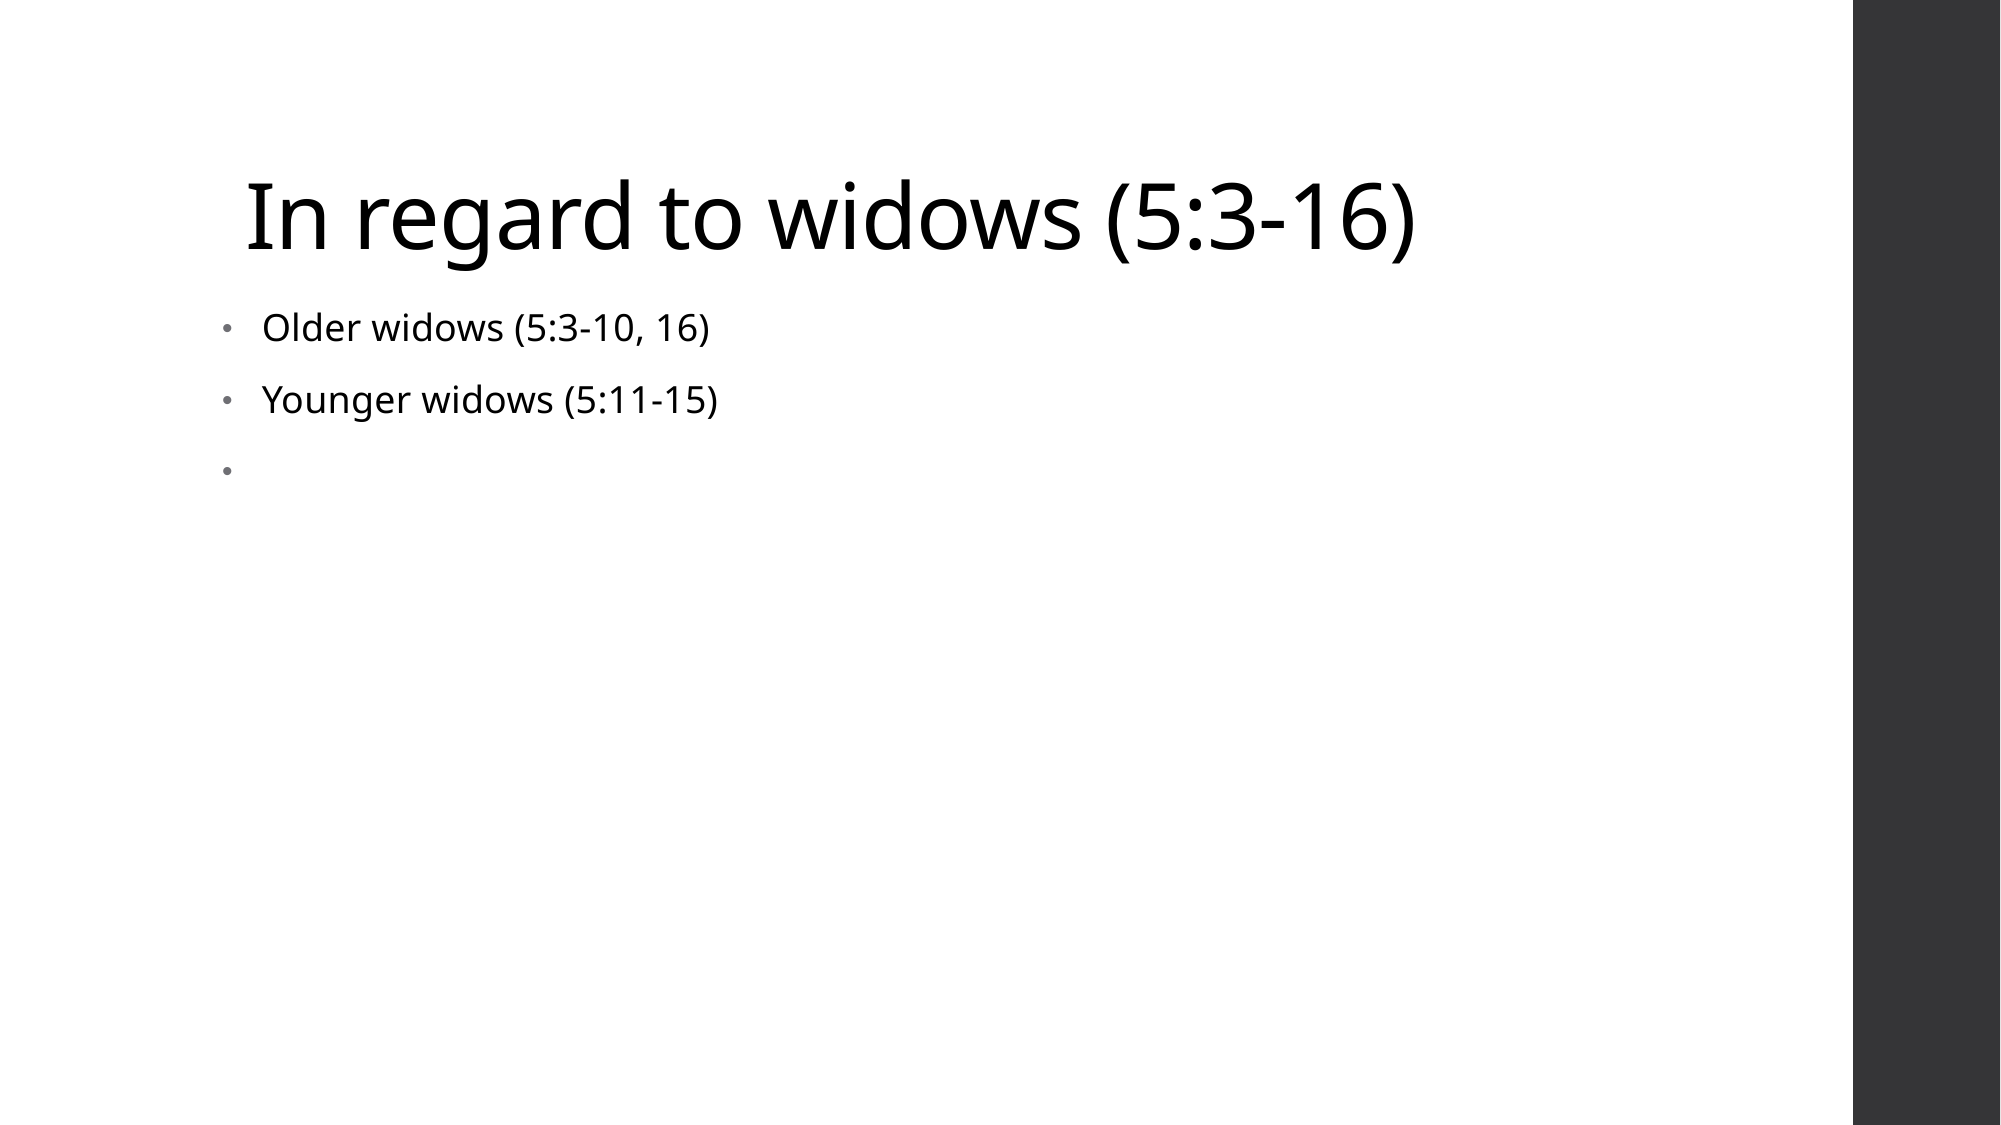

# In regard to widows (5:3-16)
 Older widows (5:3-10, 16)
 Younger widows (5:11-15)